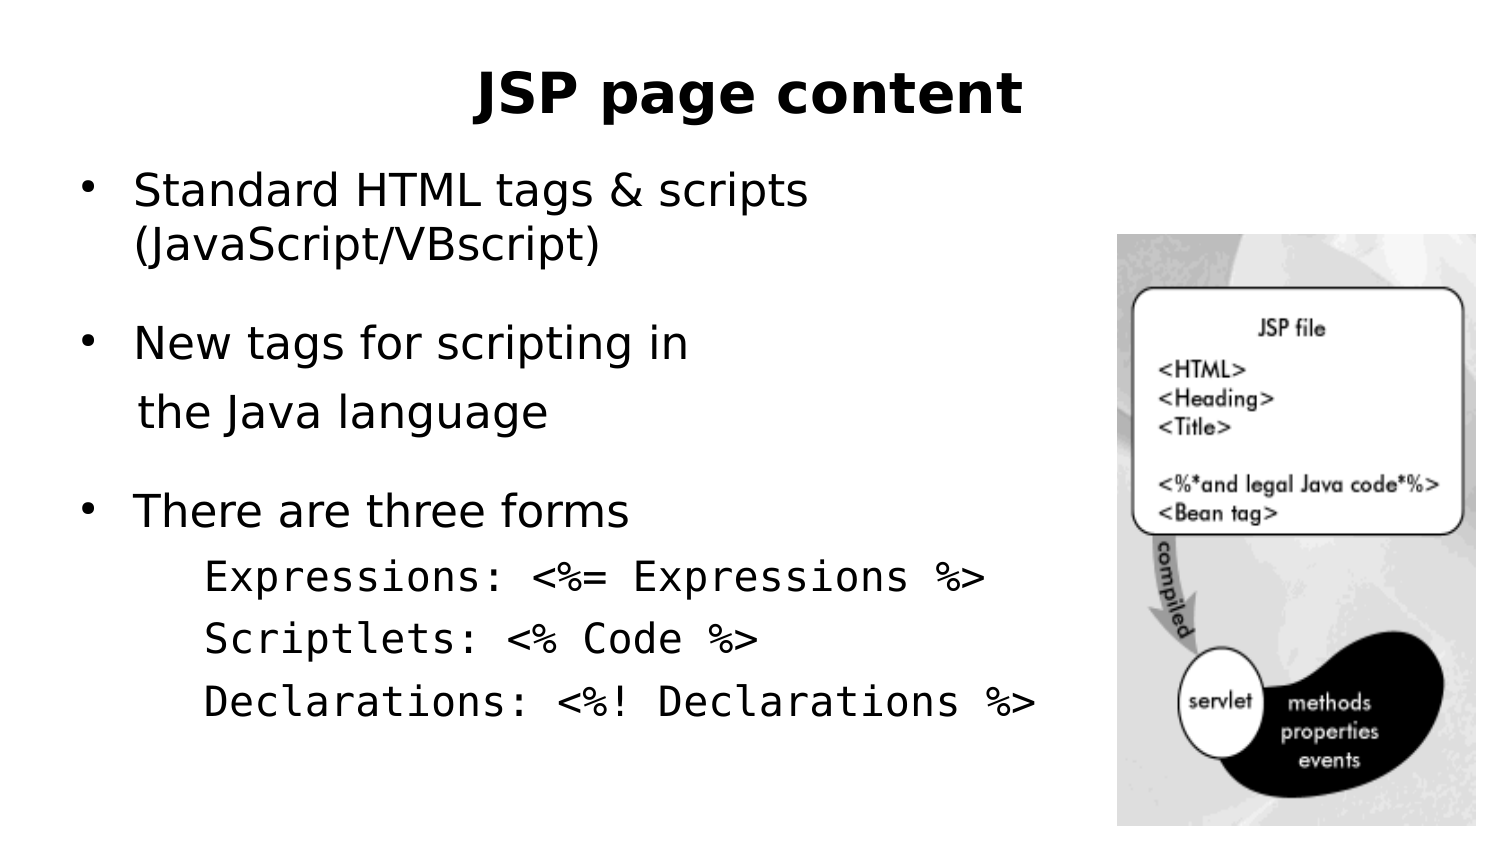

# JSP page content
Standard HTML tags & scripts (JavaScript/VBscript)
New tags for scripting in
	the Java language
There are three forms
Expressions: <%= Expressions %>
Scriptlets: <% Code %>
Declarations: <%! Declarations %>